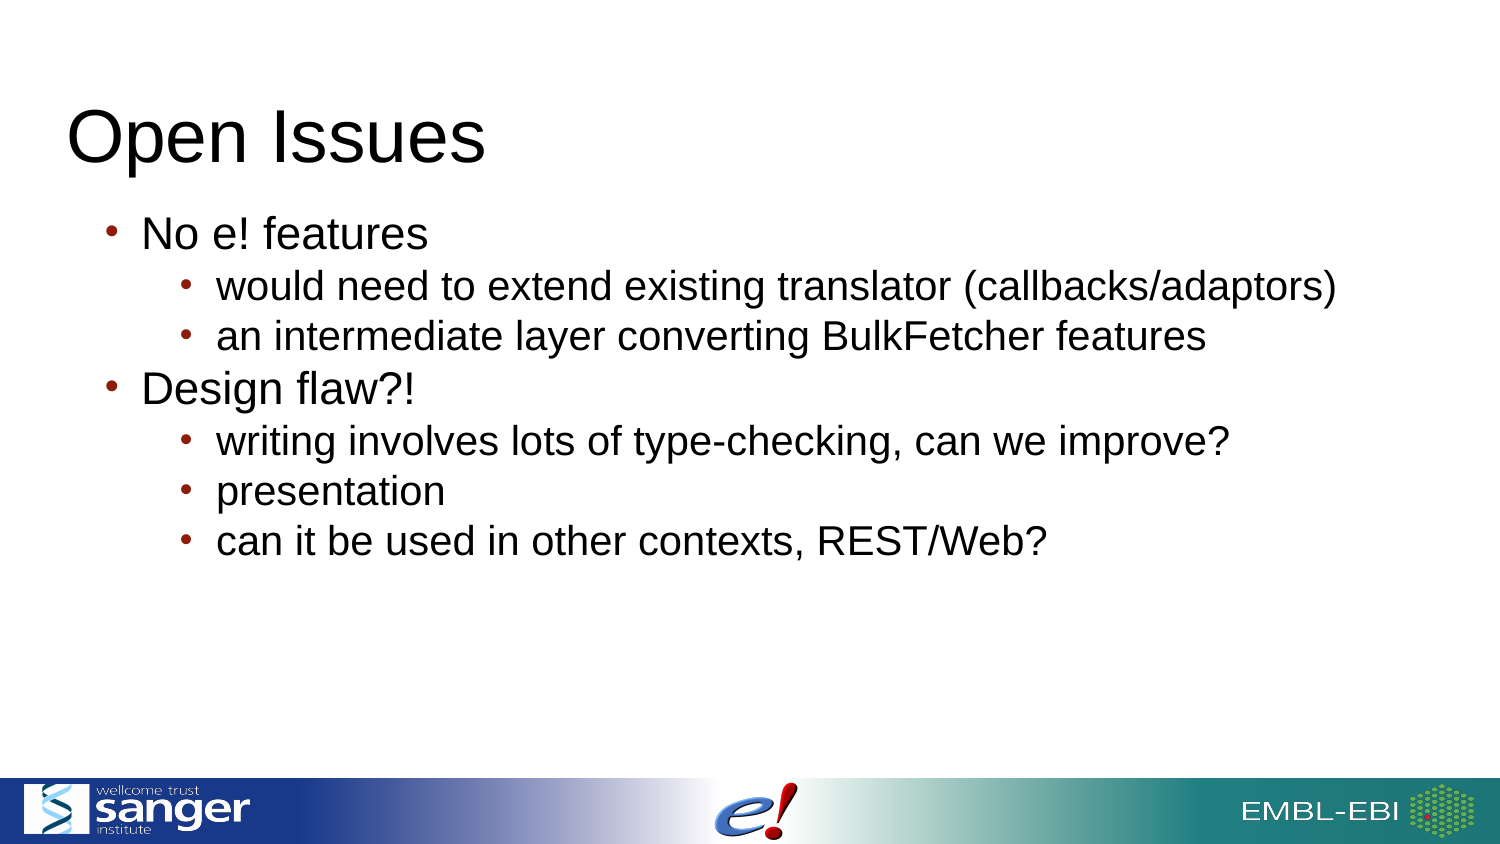

# Open Issues
No e! features
would need to extend existing translator (callbacks/adaptors)
an intermediate layer converting BulkFetcher features
Design flaw?!
writing involves lots of type-checking, can we improve?
presentation
can it be used in other contexts, REST/Web?